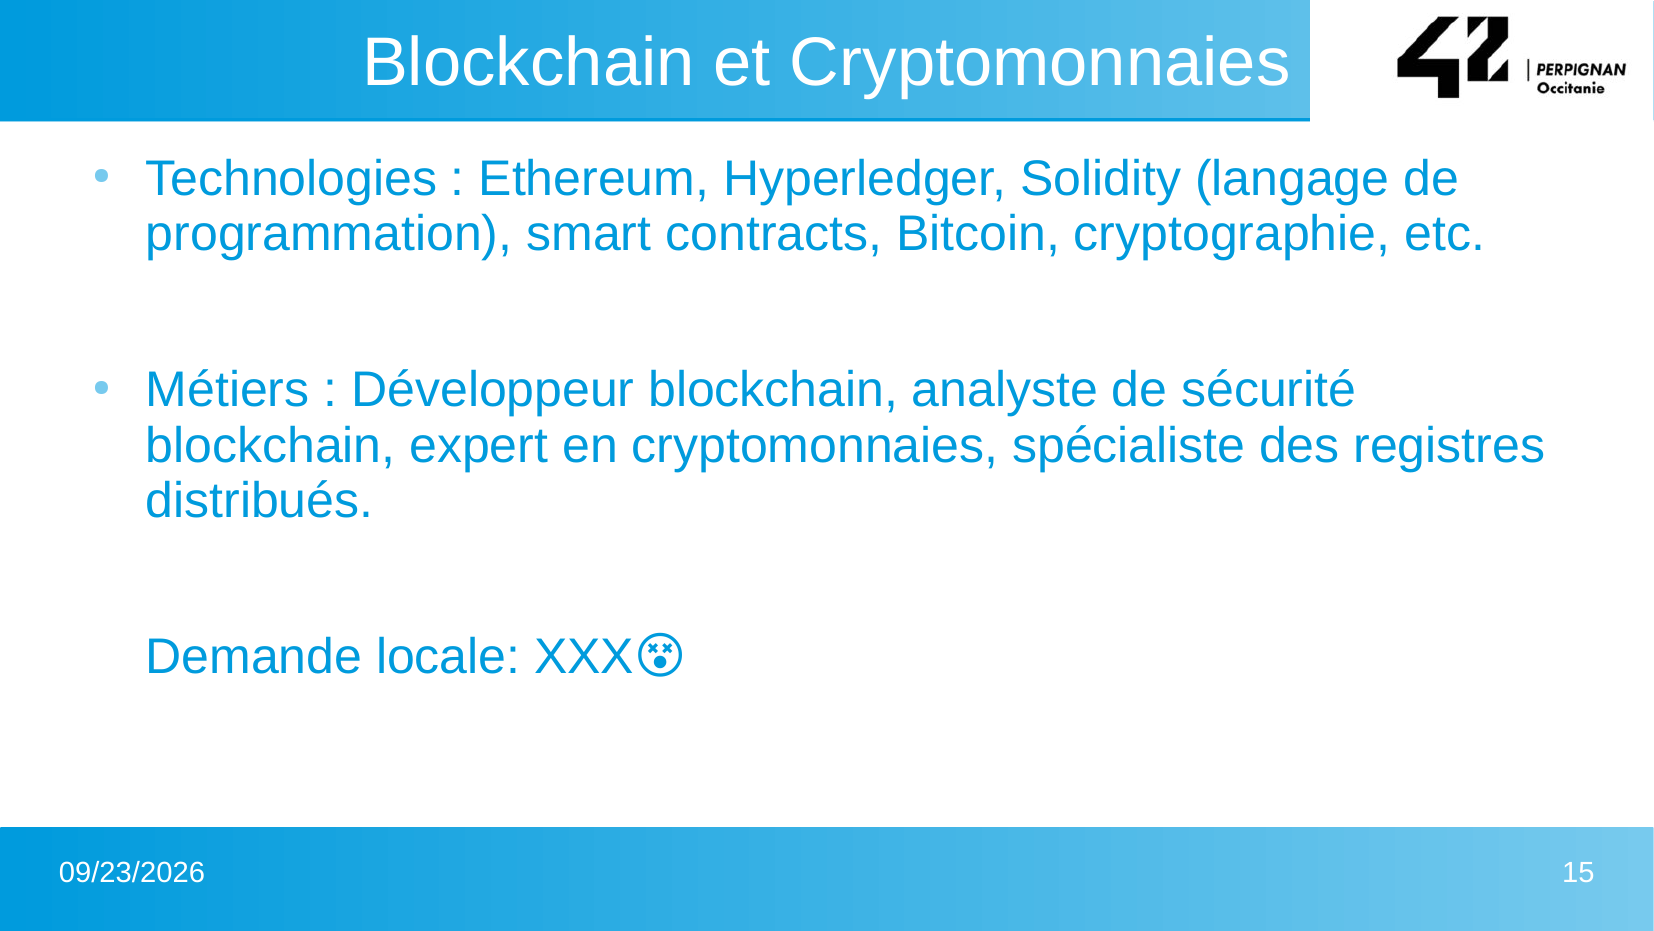

# Blockchain et Cryptomonnaies
Technologies : Ethereum, Hyperledger, Solidity (langage de programmation), smart contracts, Bitcoin, cryptographie, etc.
Métiers : Développeur blockchain, analyste de sécurité blockchain, expert en cryptomonnaies, spécialiste des registres distribués.
Demande locale: XXX😵
15